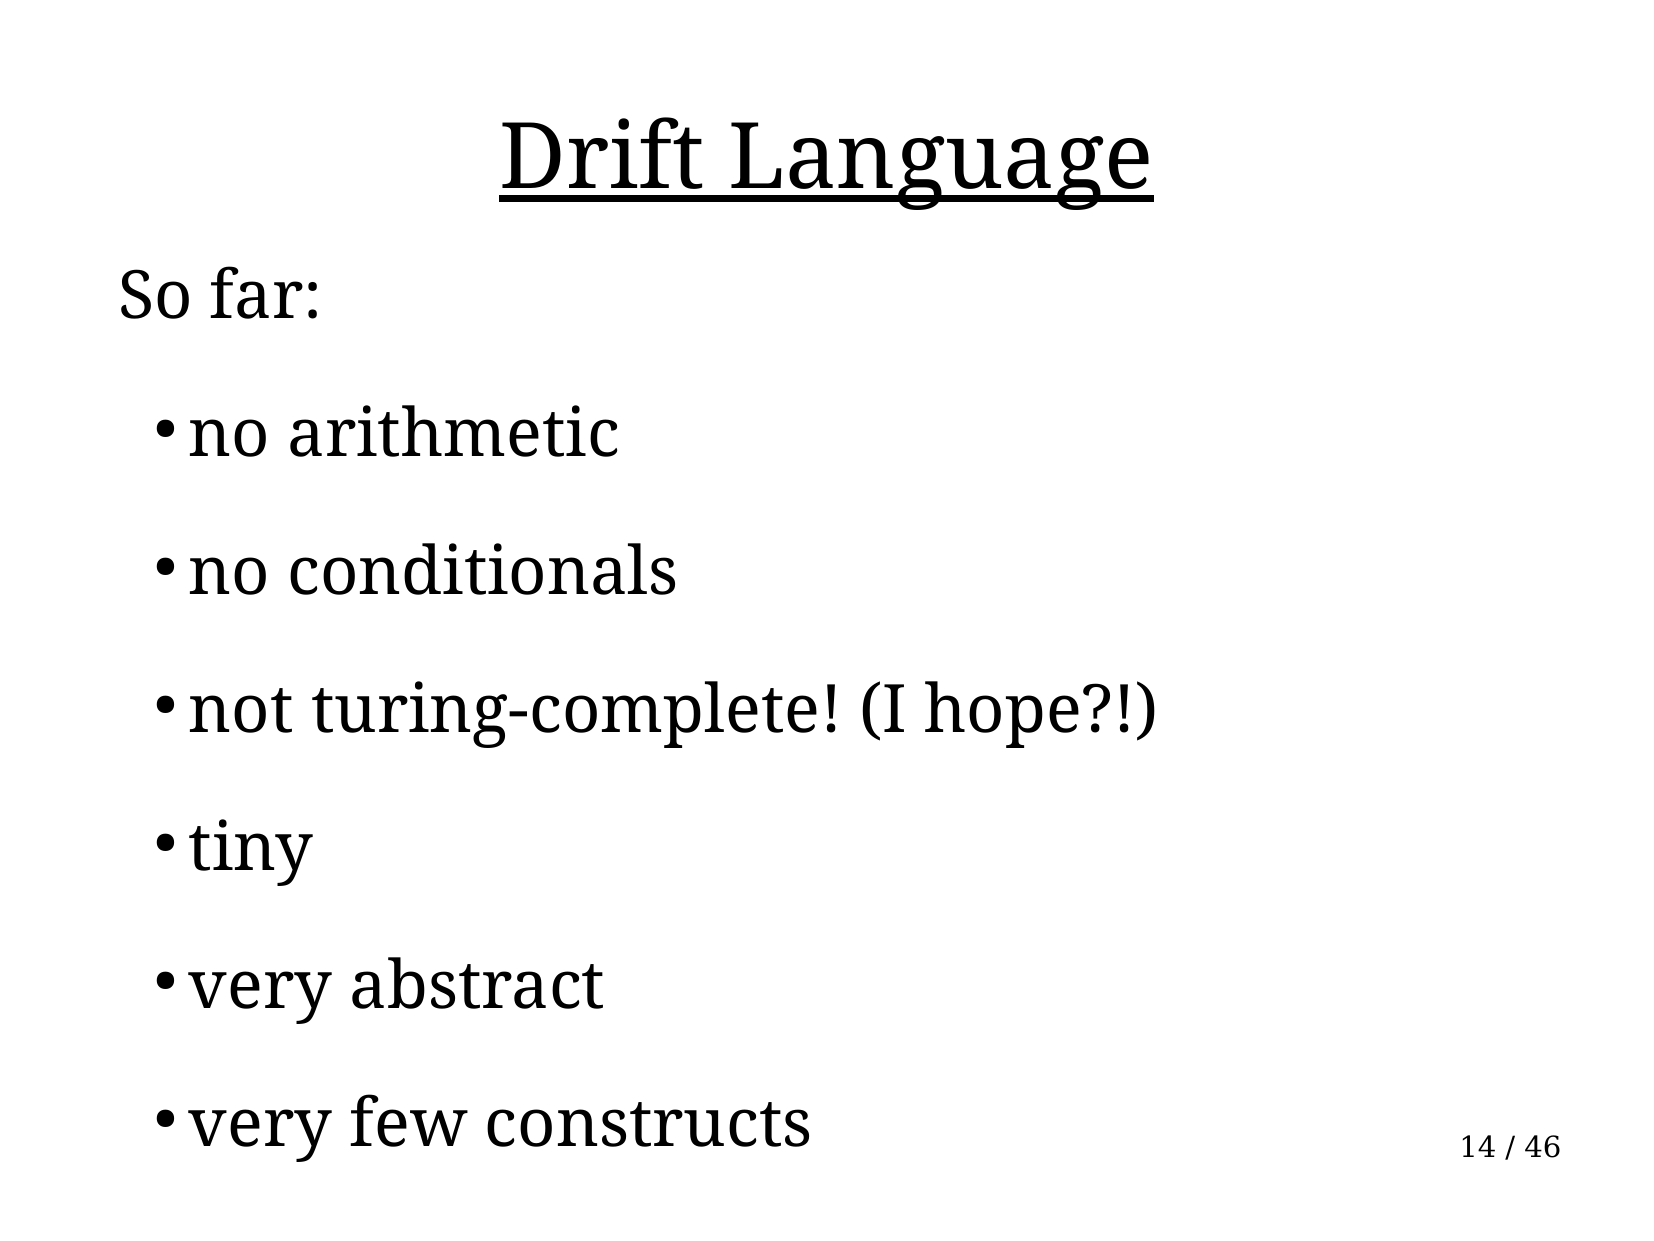

# Drift Language
So far:
no arithmetic
no conditionals
not turing-complete! (I hope?!)
tiny
very abstract
very few constructs
14